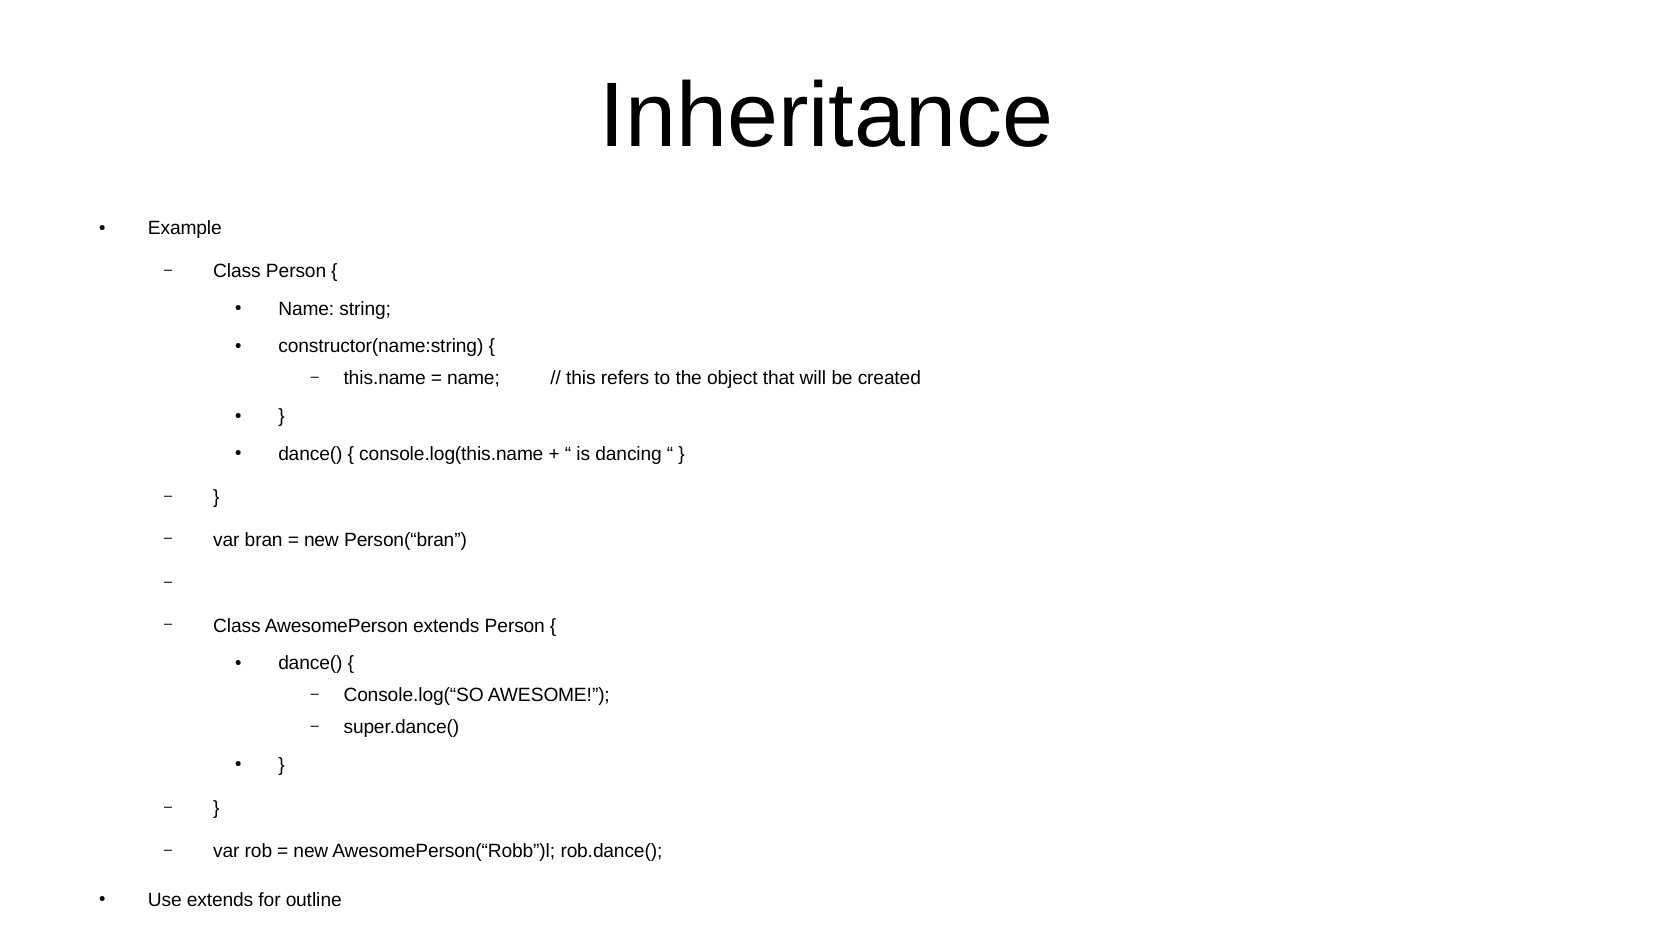

# Inheritance
Example
Class Person {
Name: string;
constructor(name:string) {
this.name = name; 			// this refers to the object that will be created
}
dance() { console.log(this.name + “ is dancing “ }
}
var bran = new Person(“bran”)
Class AwesomePerson extends Person {
dance() {
Console.log(“SO AWESOME!”);
super.dance()
}
}
var rob = new AwesomePerson(“Robb”)l; rob.dance();
Use extends for outline